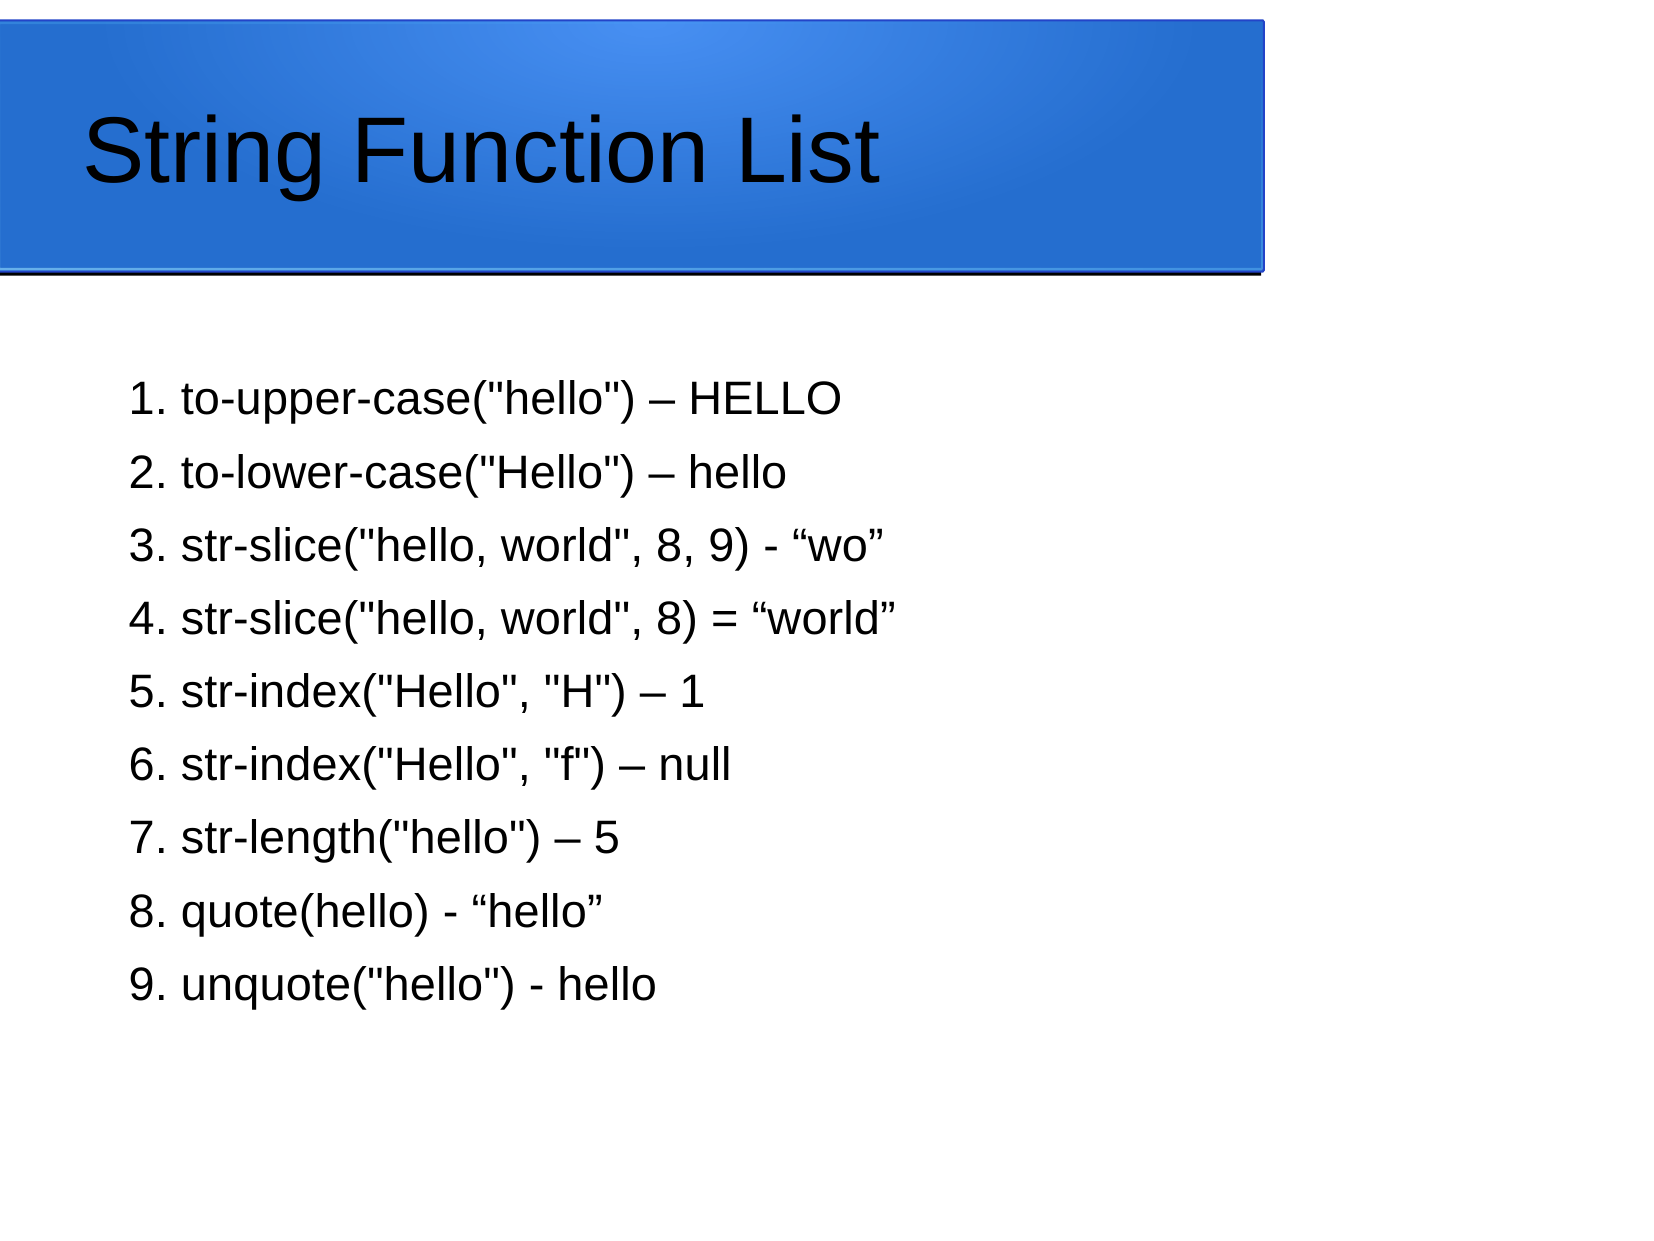

# String Function List
1. to-upper-case("hello") – HELLO
2. to-lower-case("Hello") – hello
3. str-slice("hello, world", 8, 9) - “wo”
4. str-slice("hello, world", 8) = “world”
5. str-index("Hello", "H") – 1
6. str-index("Hello", "f") – null
7. str-length("hello") – 5
8. quote(hello) - “hello”
9. unquote("hello") - hello